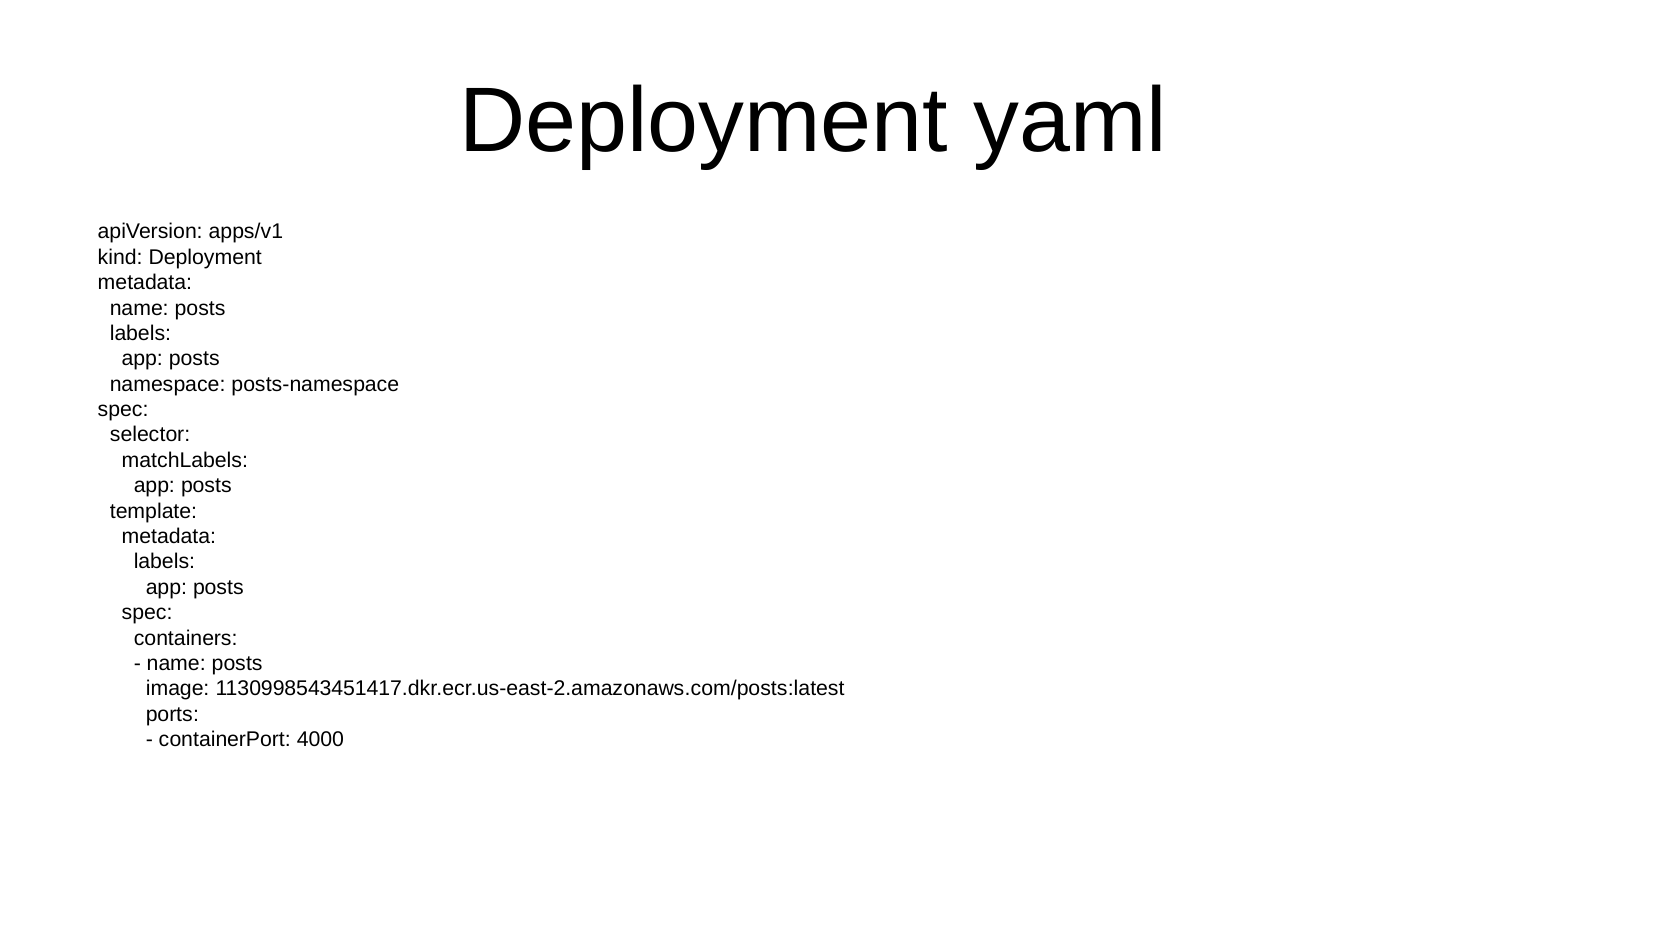

Deployment yaml
apiVersion: apps/v1
kind: Deployment
metadata:
 name: posts
 labels:
 app: posts
 namespace: posts-namespace
spec:
 selector:
 matchLabels:
 app: posts
 template:
 metadata:
 labels:
 app: posts
 spec:
 containers:
 - name: posts
 image: 1130998543451417.dkr.ecr.us-east-2.amazonaws.com/posts:latest
 ports:
 - containerPort: 4000